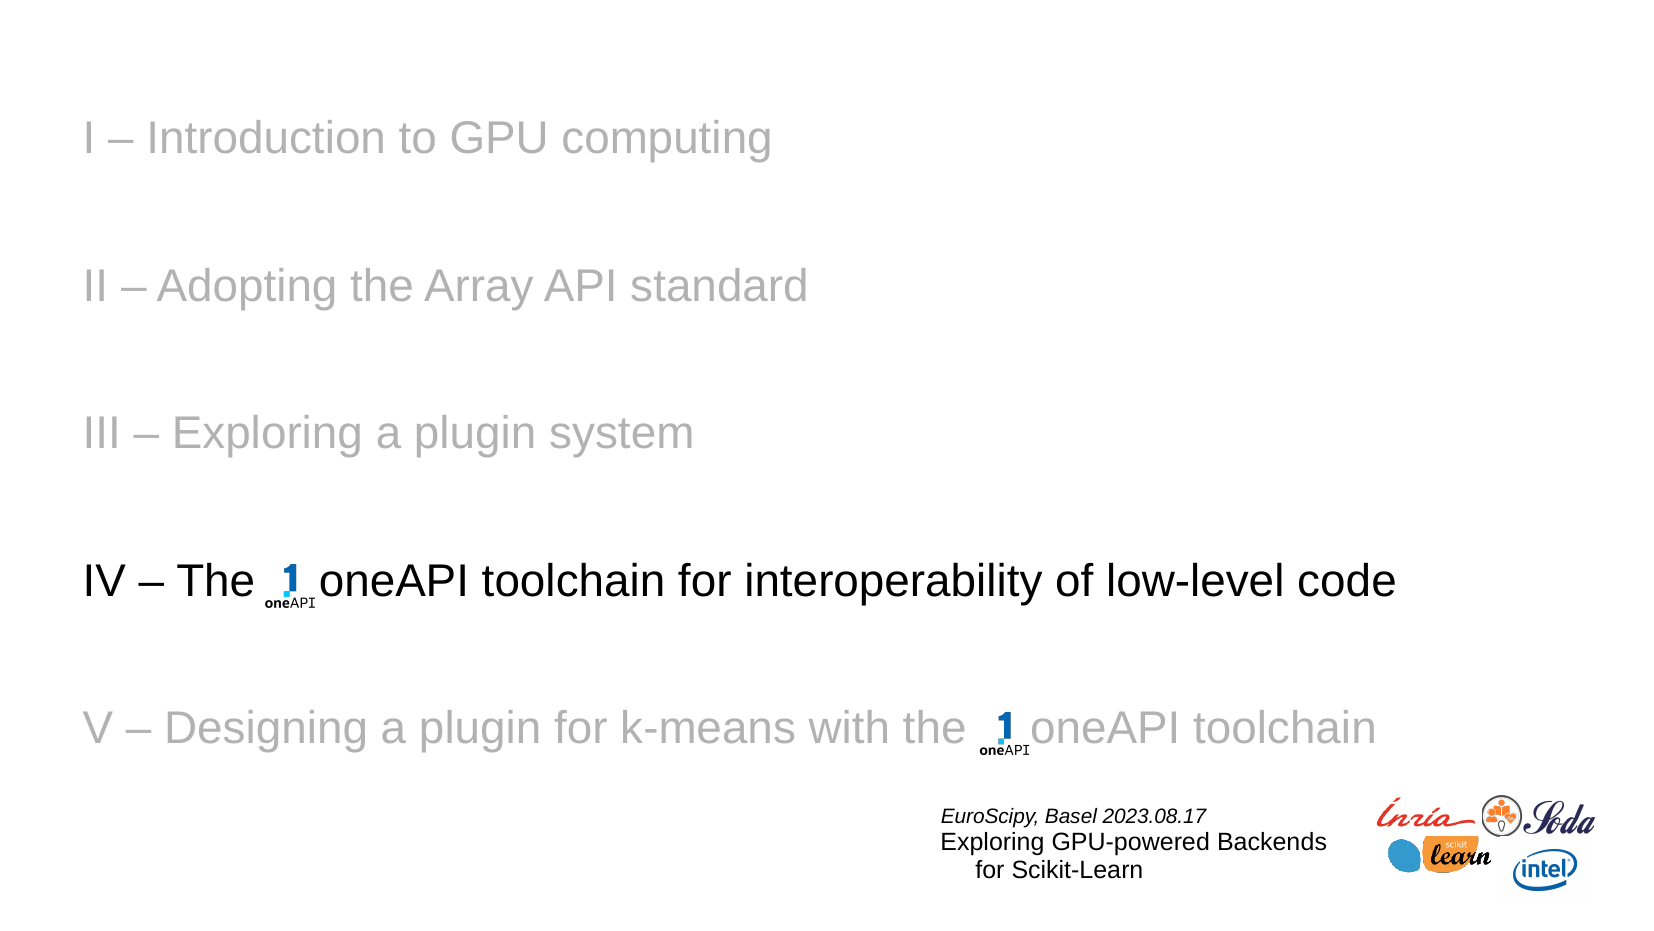

# I – Introduction to GPU computing
II – Adopting the Array API standard
III – Exploring a plugin system
IV – The oneAPI toolchain for interoperability of low-level code
V – Designing a plugin for k-means with the oneAPI toolchain
 EuroScipy, Basel 2023.08.17
 Exploring GPU-powered Backends
 for Scikit-Learn